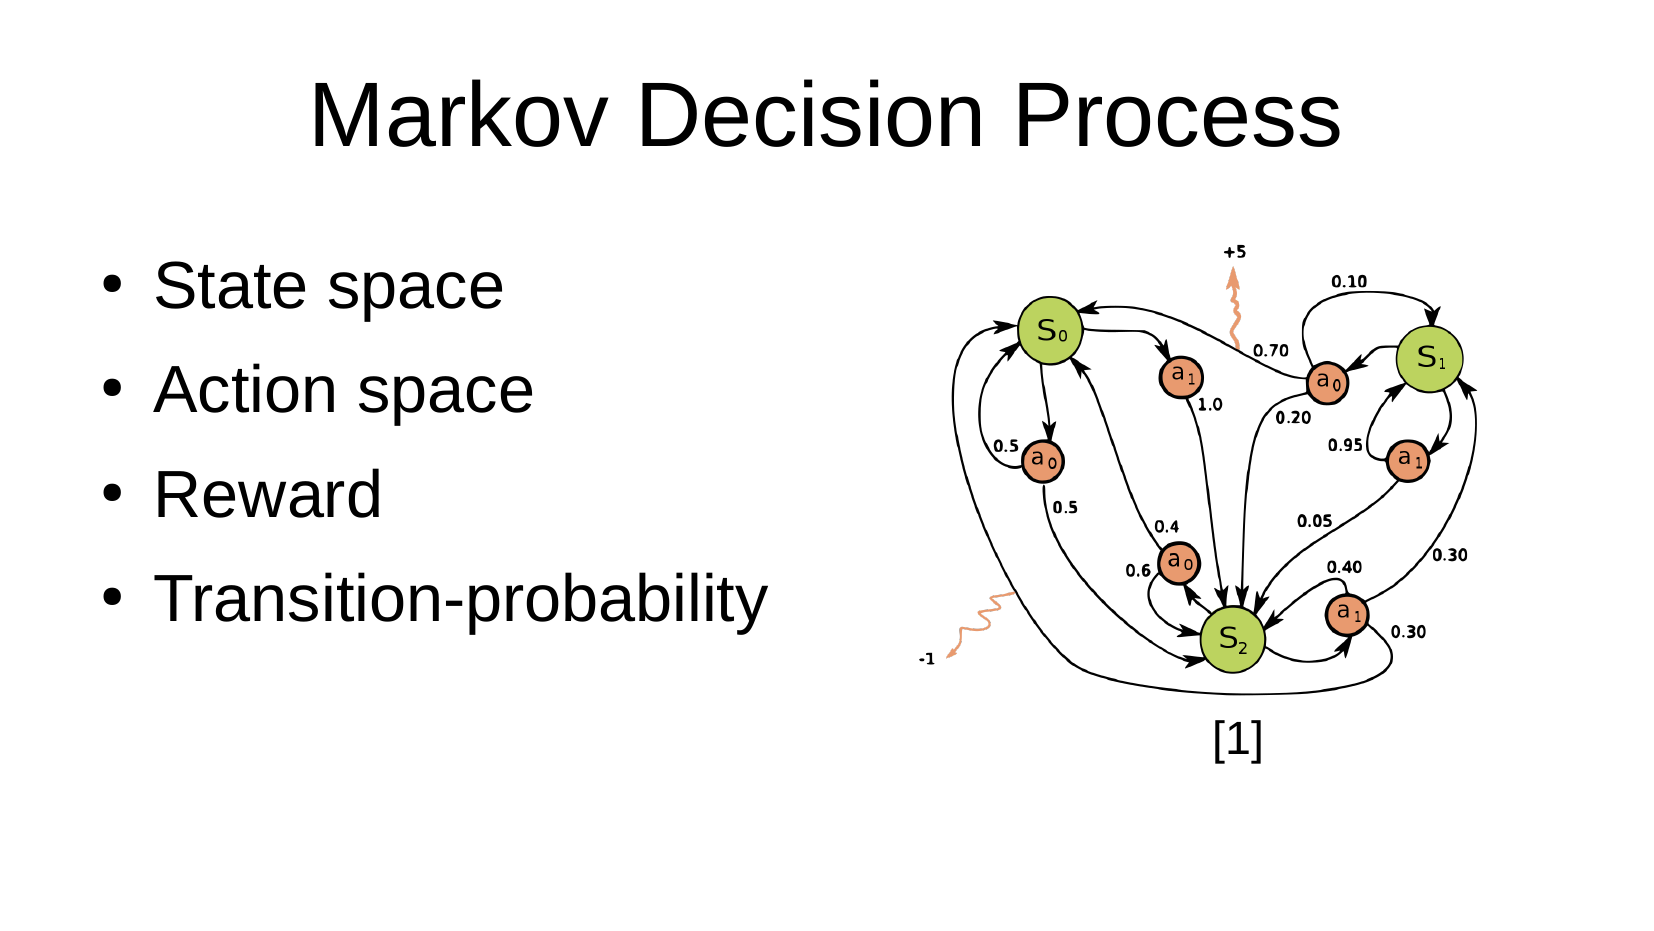

# Markov Decision Process
State space
Action space
Reward
Transition-probability
[1]